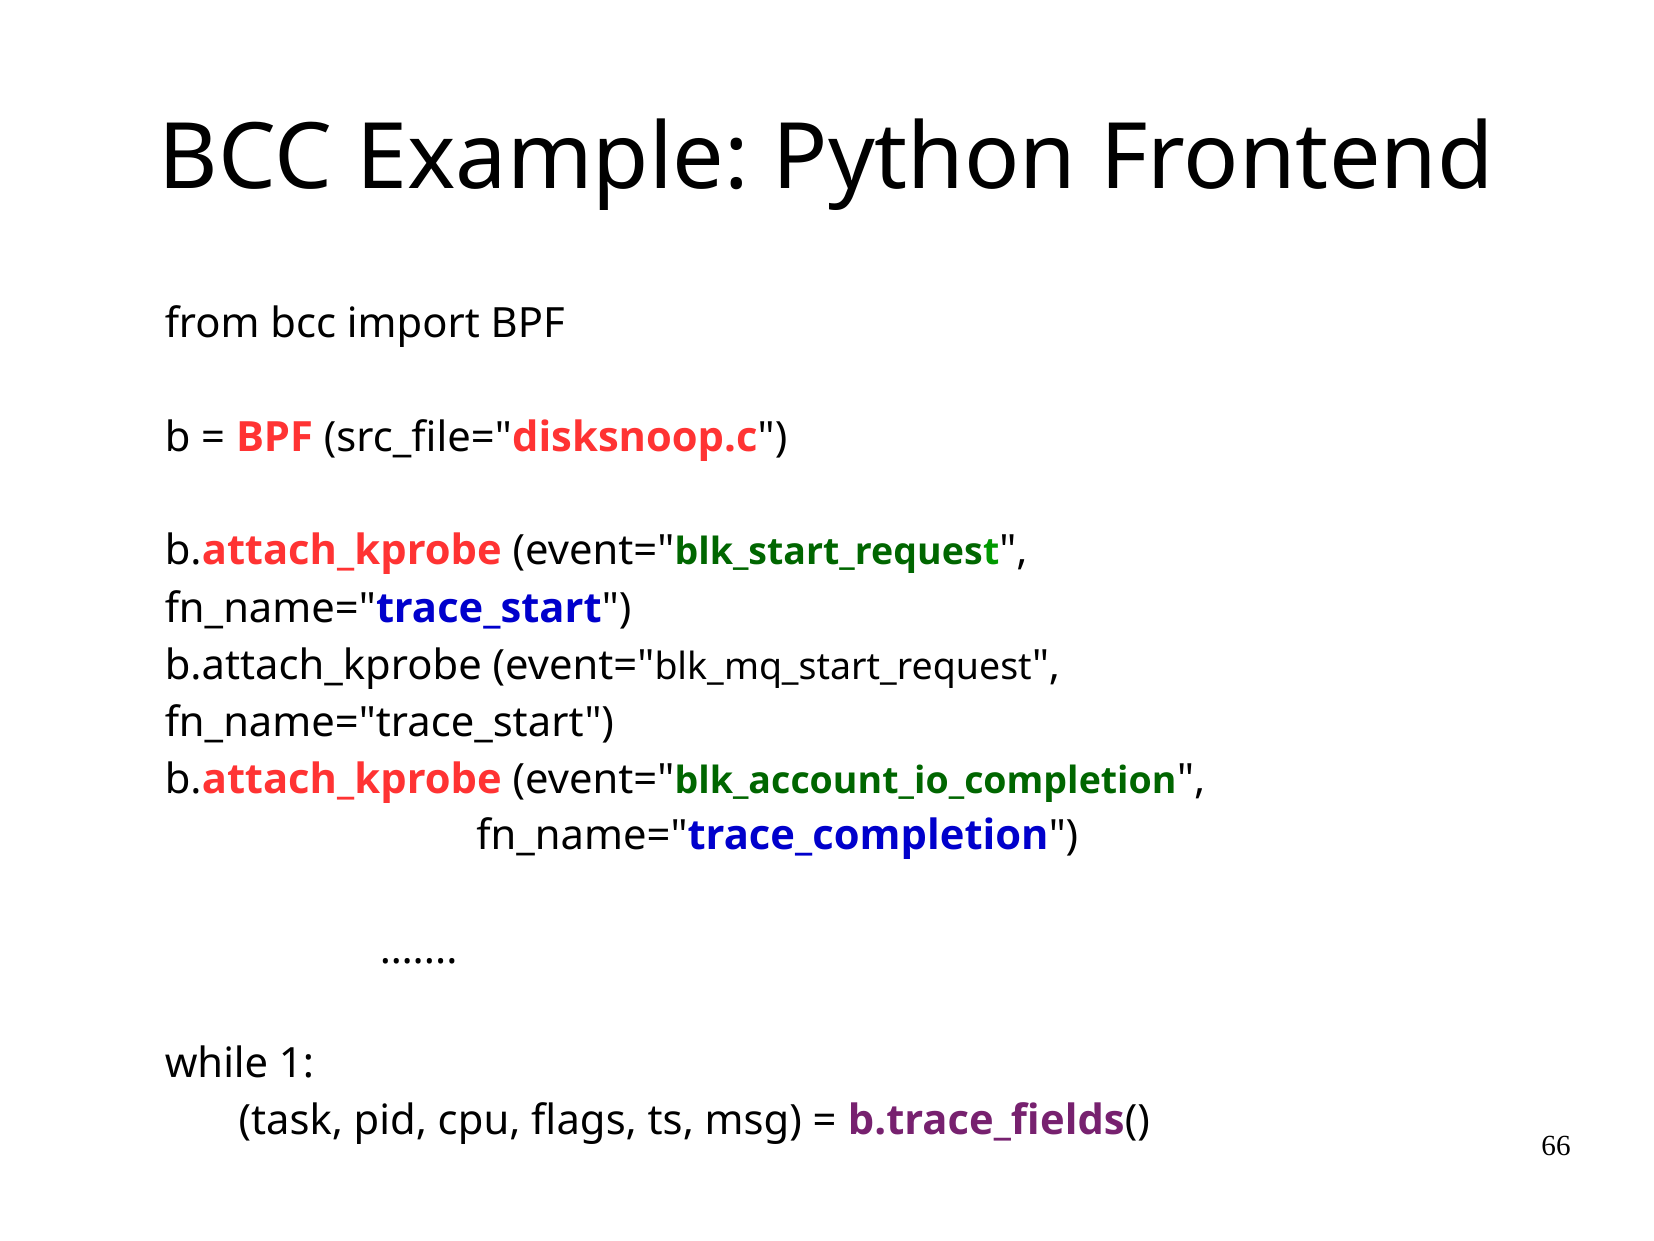

# BCC Example: Python Frontend
from bcc import BPF
b = BPF (src_file="disksnoop.c")
b.attach_kprobe (event="blk_start_request", fn_name="trace_start")
b.attach_kprobe (event="blk_mq_start_request", fn_name="trace_start")
b.attach_kprobe (event="blk_account_io_completion",
 fn_name="trace_completion")
 …....
while 1:
	(task, pid, cpu, flags, ts, msg) = b.trace_fields()
 …....
	print("%-18.9f %-2s %-7s %8.2f" % (ts, type_s, bytes_s, ms))
66